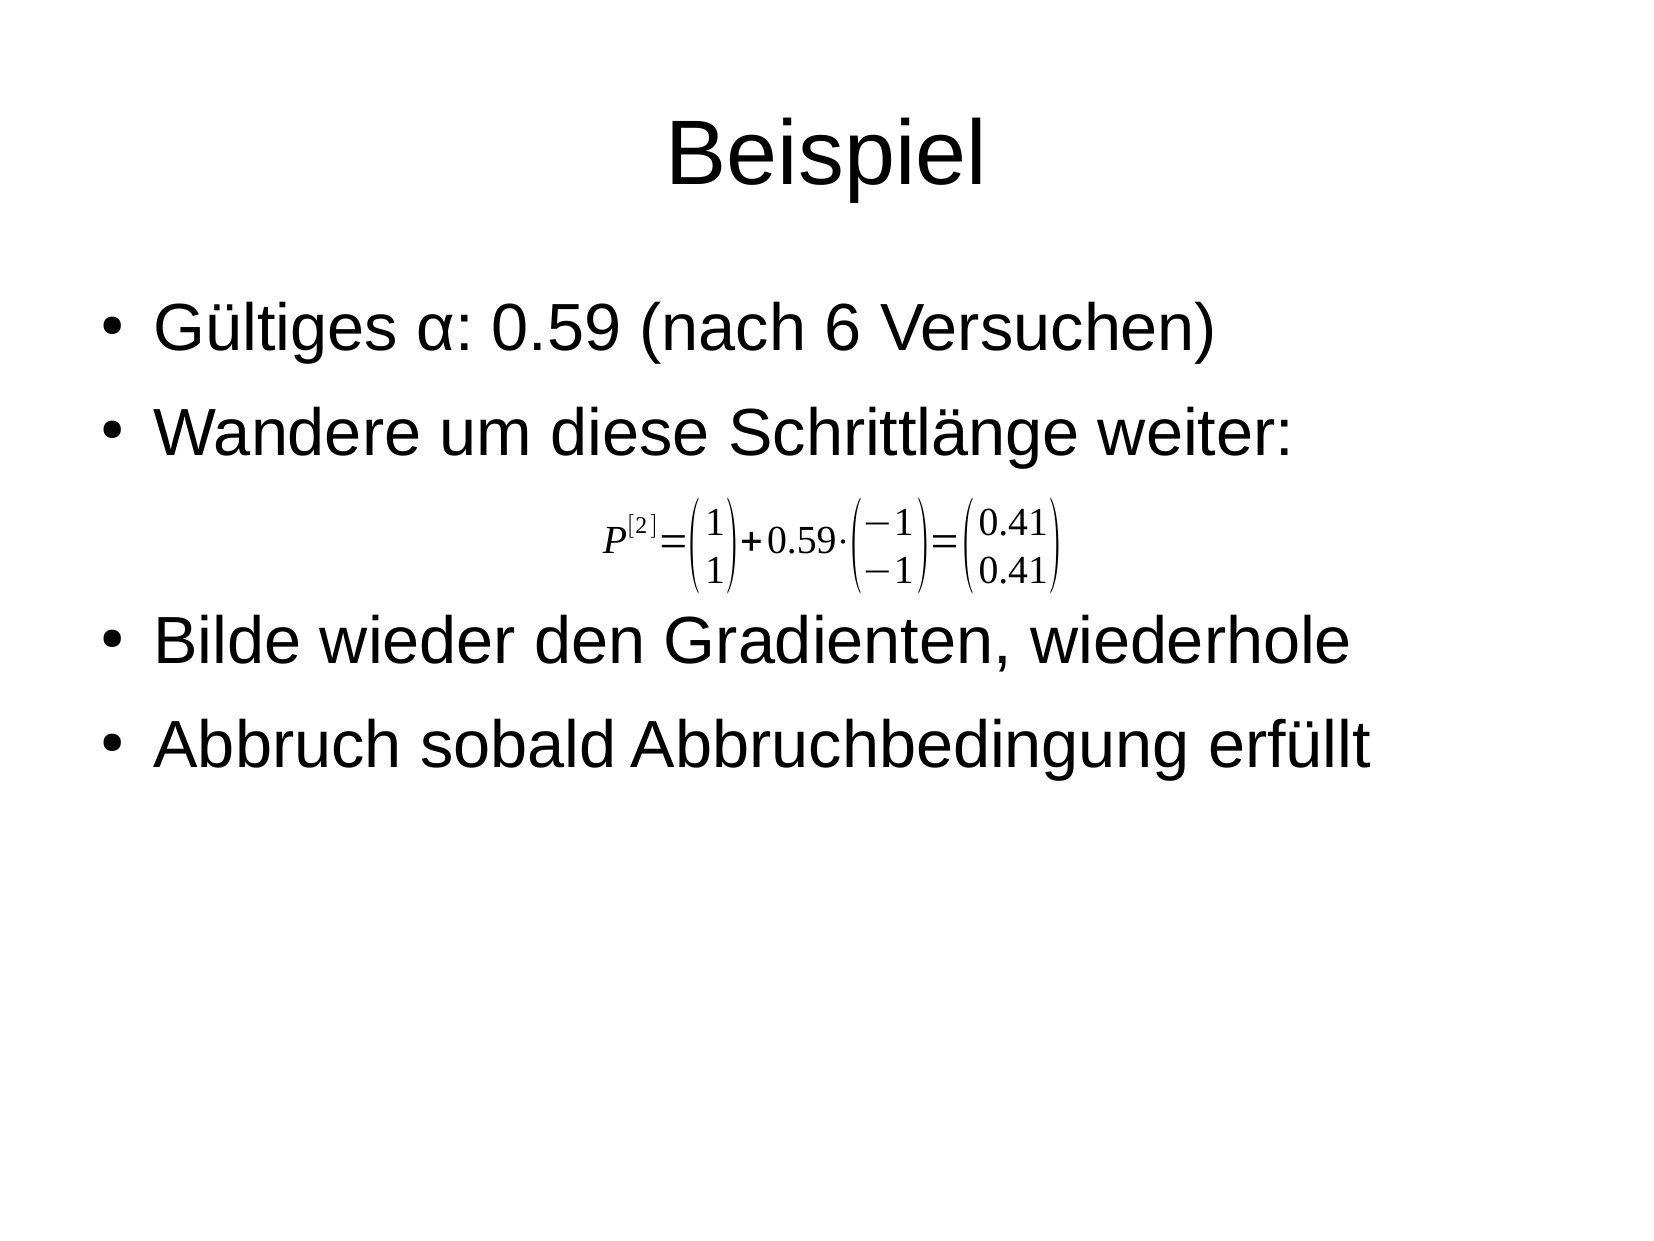

# Beispiel
Gültiges α: 0.59 (nach 6 Versuchen)
Wandere um diese Schrittlänge weiter:
Bilde wieder den Gradienten, wiederhole
Abbruch sobald Abbruchbedingung erfüllt